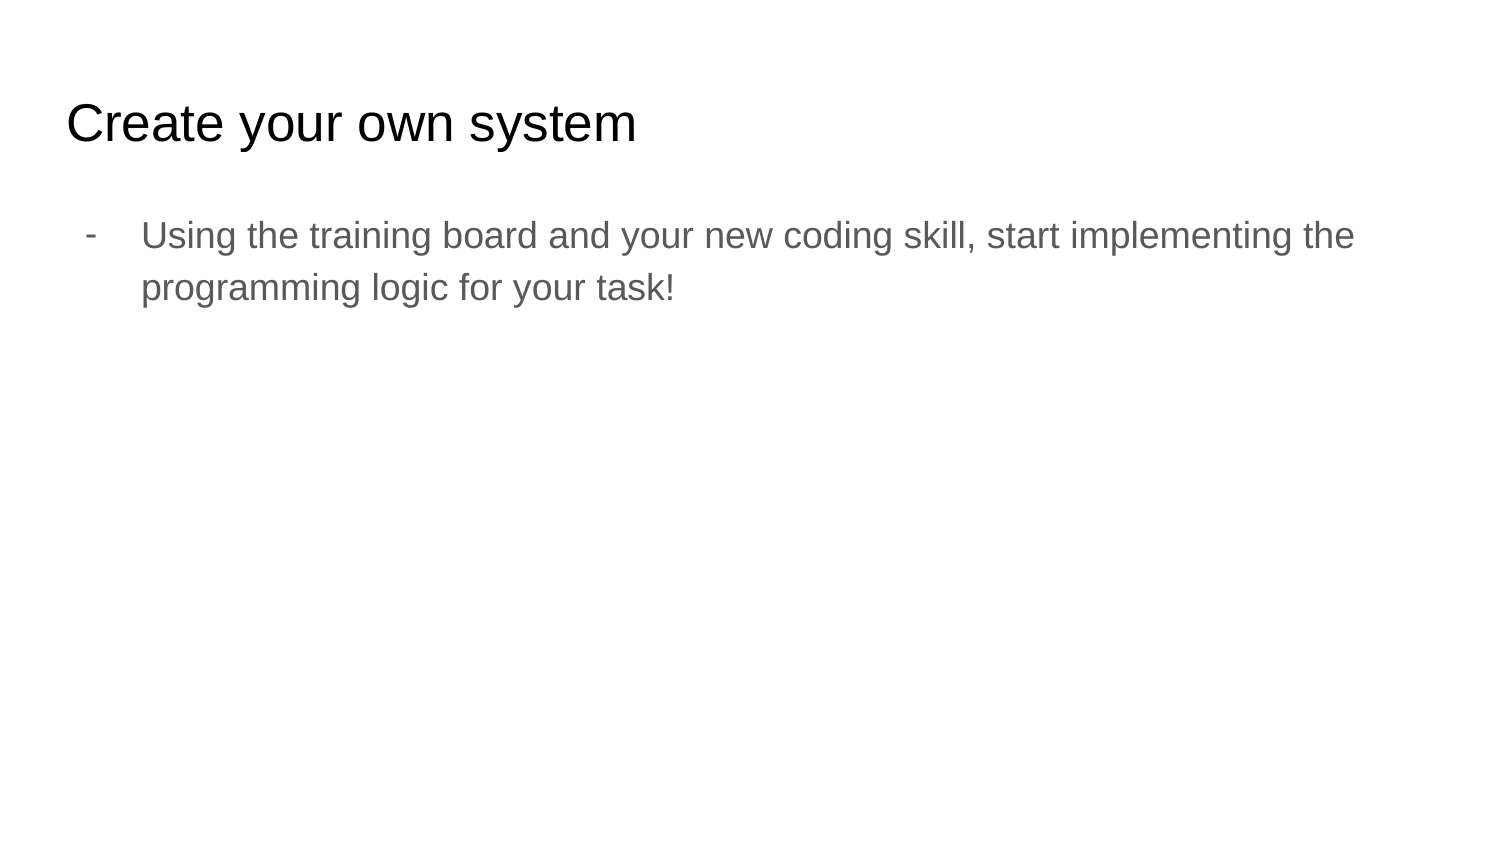

# Create your own system
Using the training board and your new coding skill, start implementing the programming logic for your task!